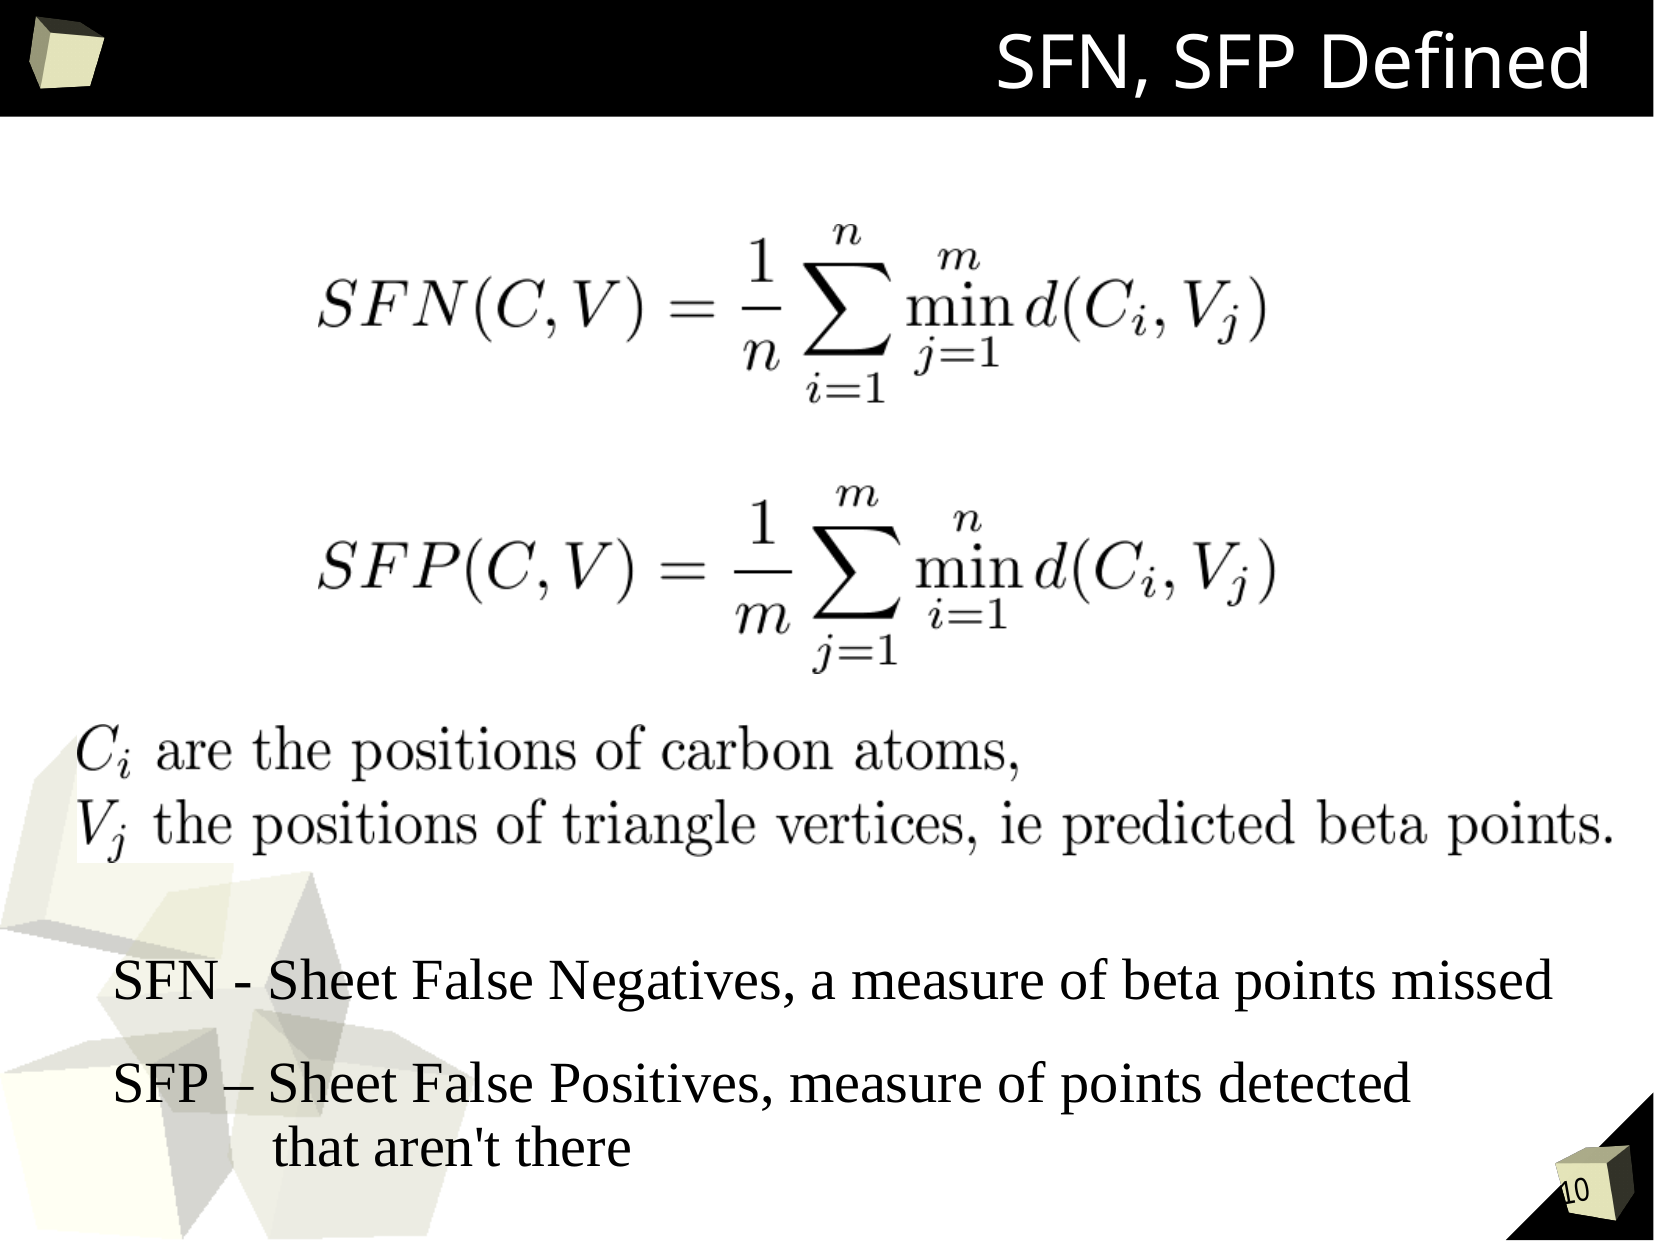

# SFN, SFP Defined
SFN - Sheet False Negatives, a measure of beta points missed
SFP – Sheet False Positives, measure of points detected
 that aren't there